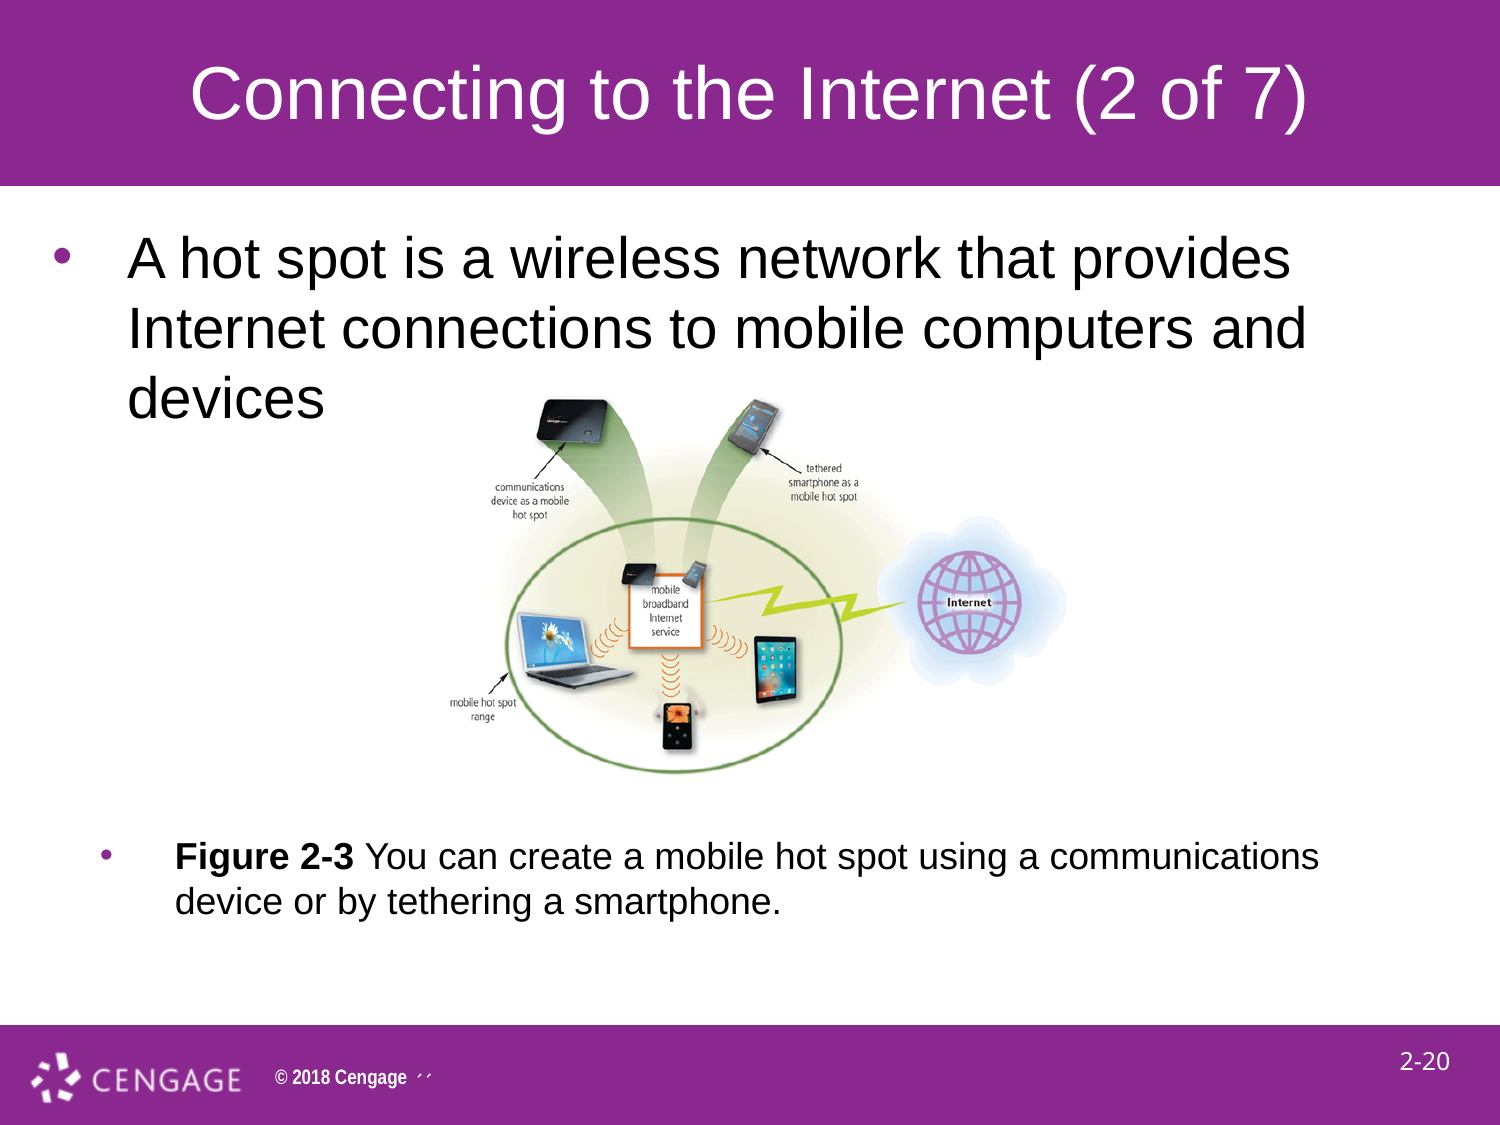

# Connecting to the Internet (2 of 7)
A hot spot is a wireless network that provides Internet connections to mobile computers and devices
Figure 2-3 You can create a mobile hot spot using a communications device or by tethering a smartphone.